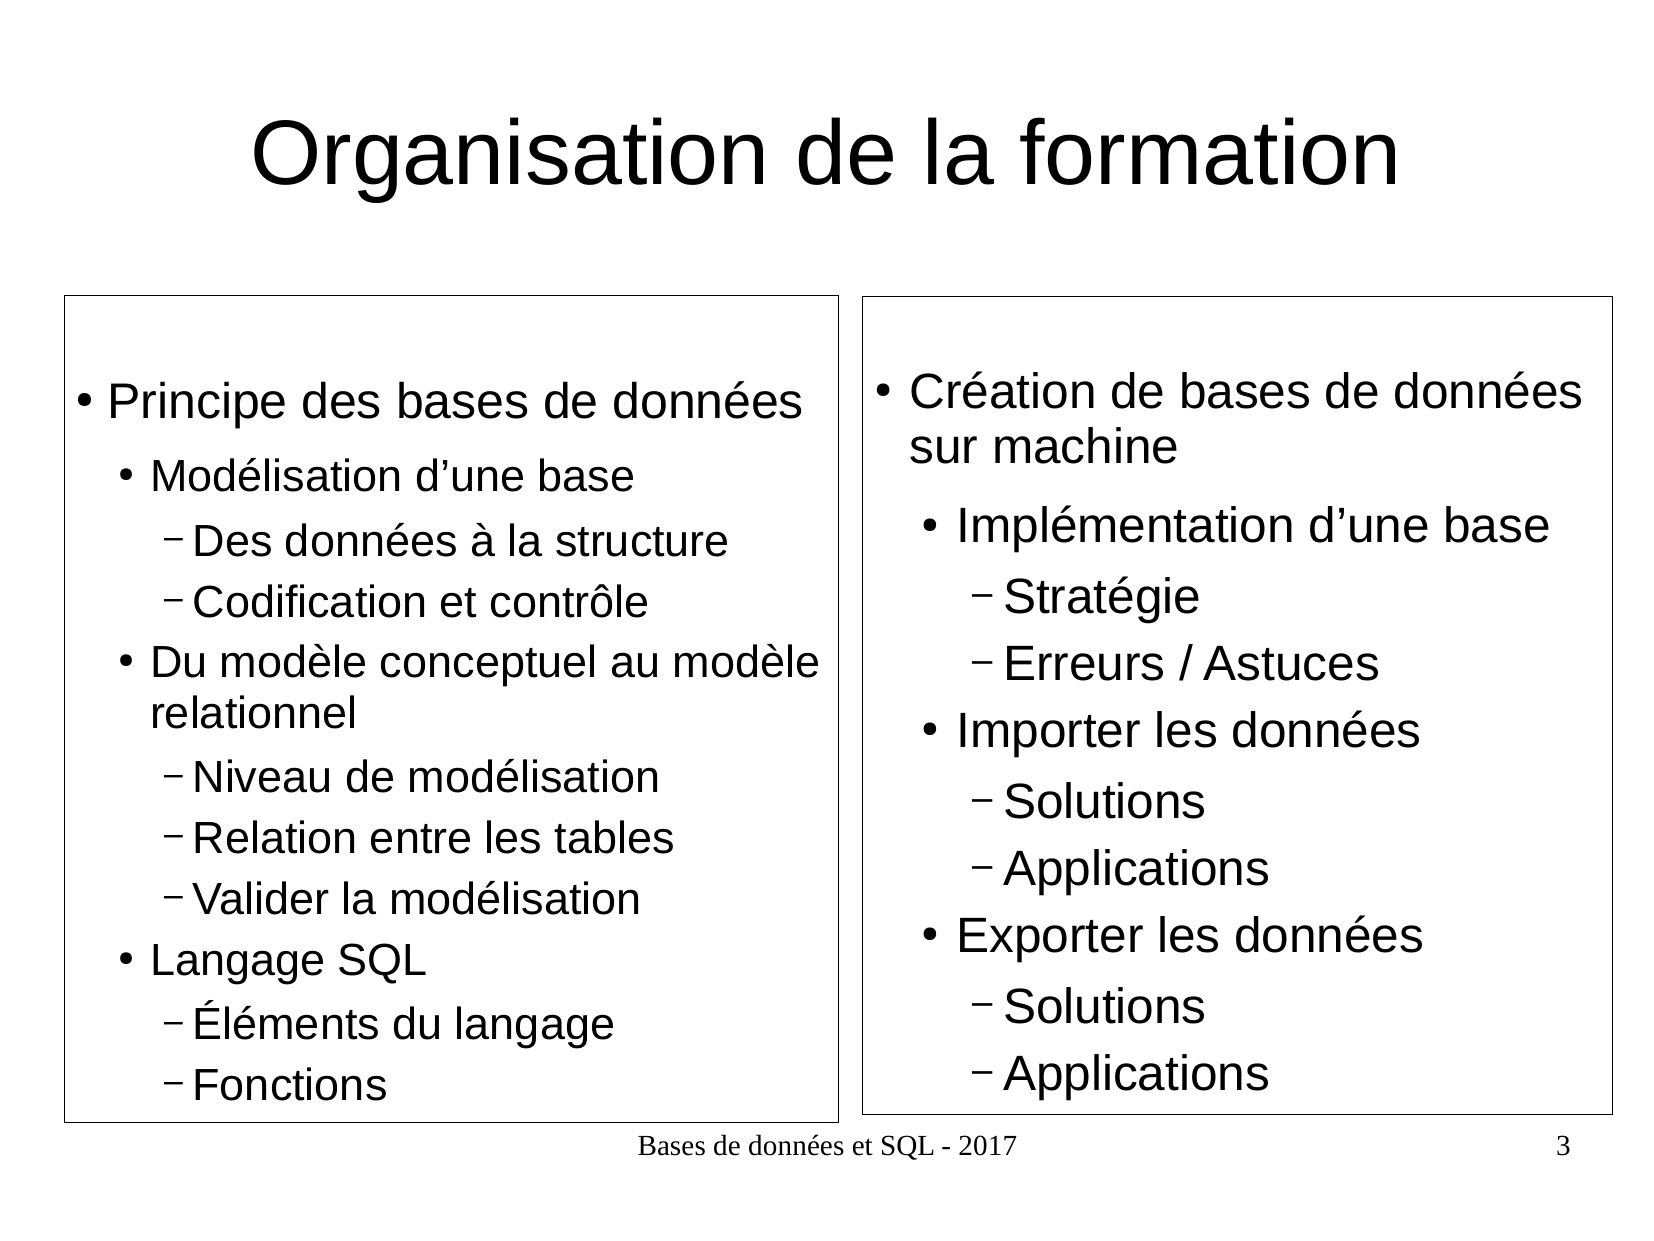

# Organisation de la formation
Principe des bases de données
Modélisation d’une base
Des données à la structure
Codification et contrôle
Du modèle conceptuel au modèle relationnel
Niveau de modélisation
Relation entre les tables
Valider la modélisation
Langage SQL
Éléments du langage
Fonctions
Création de bases de données sur machine
Implémentation d’une base
Stratégie
Erreurs / Astuces
Importer les données
Solutions
Applications
Exporter les données
Solutions
Applications
Bases de données et SQL - 2017
3